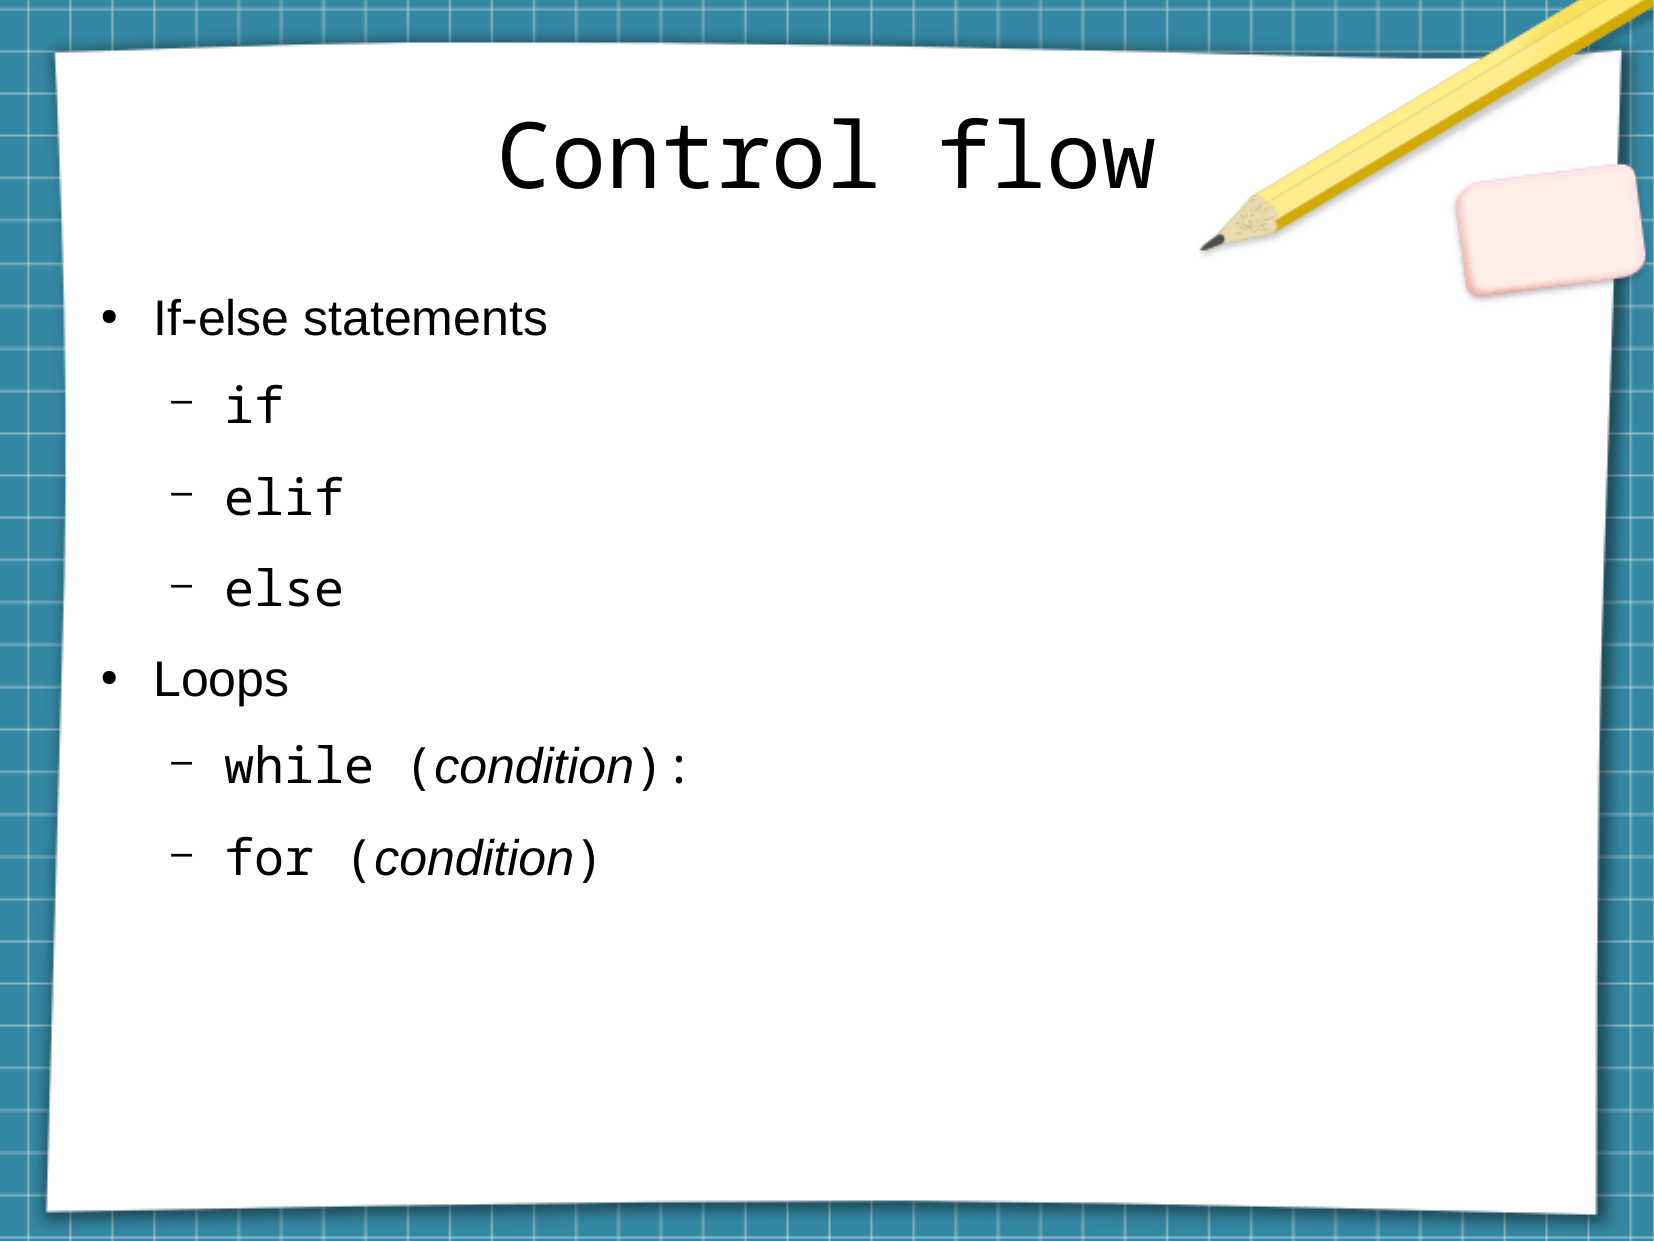

# Control flow
If-else statements
if
elif
else
Loops
while (condition):
for (condition)